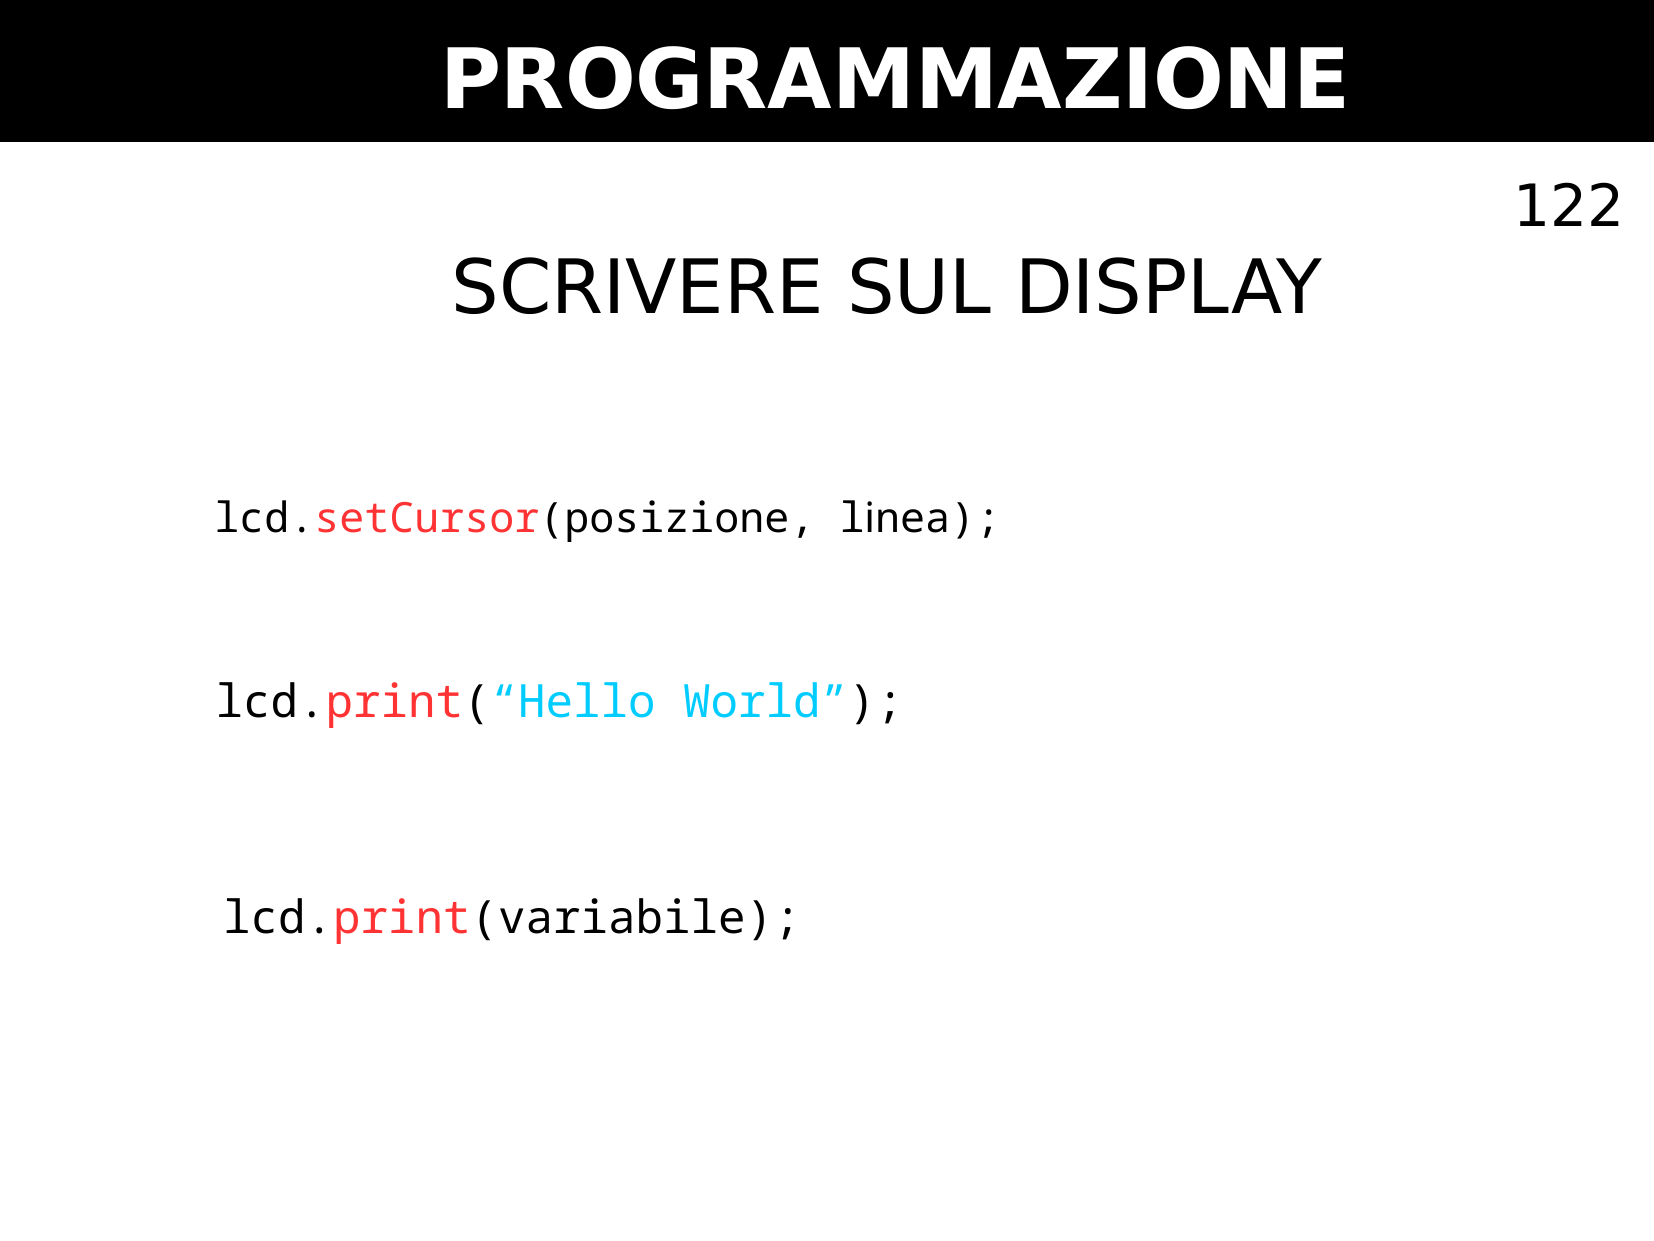

PROGRAMMAZIONE
122
SCRIVERE SUL DISPLAY
 lcd.setCursor(posizione, linea);
lcd.print(“Hello World”);
lcd.print(variabile);